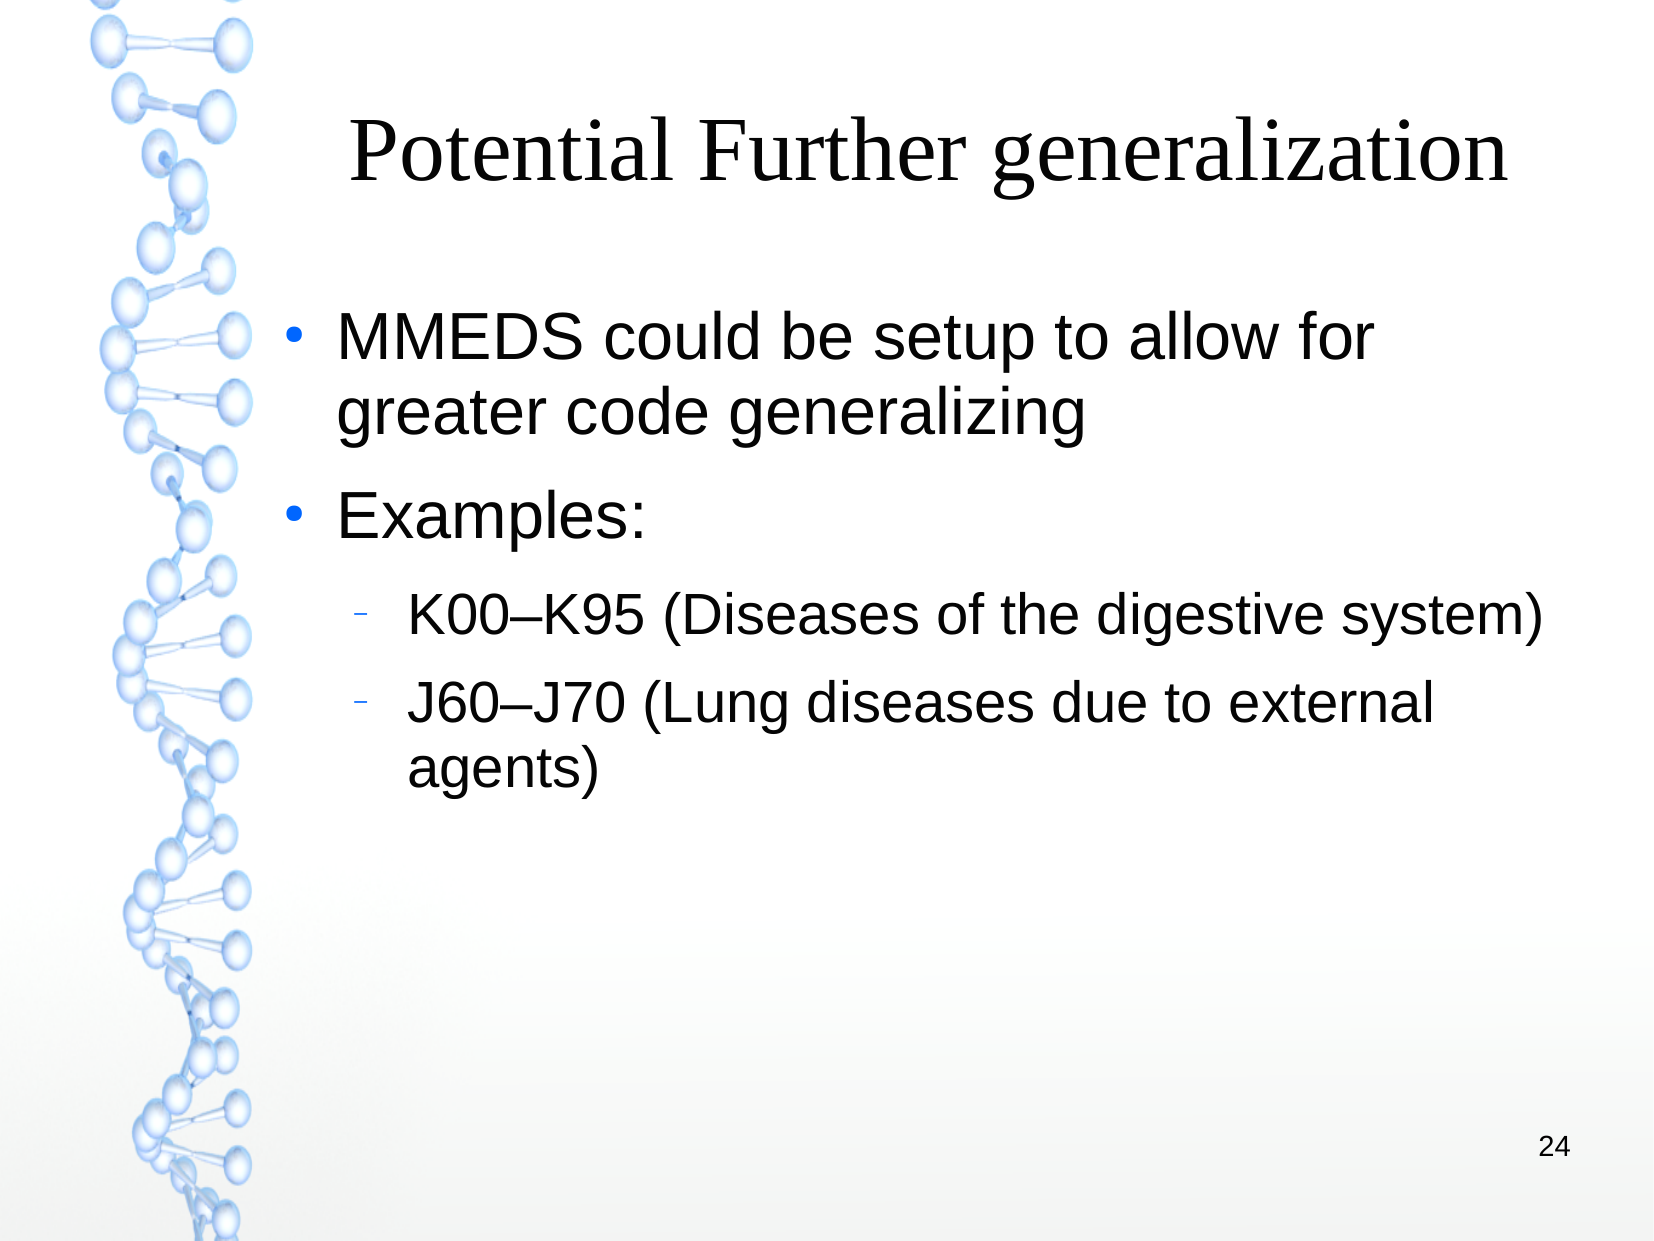

# Potential Further generalization
MMEDS could be setup to allow for greater code generalizing
Examples:
K00–K95 (Diseases of the digestive system)
J60–J70 (Lung diseases due to external agents)
24